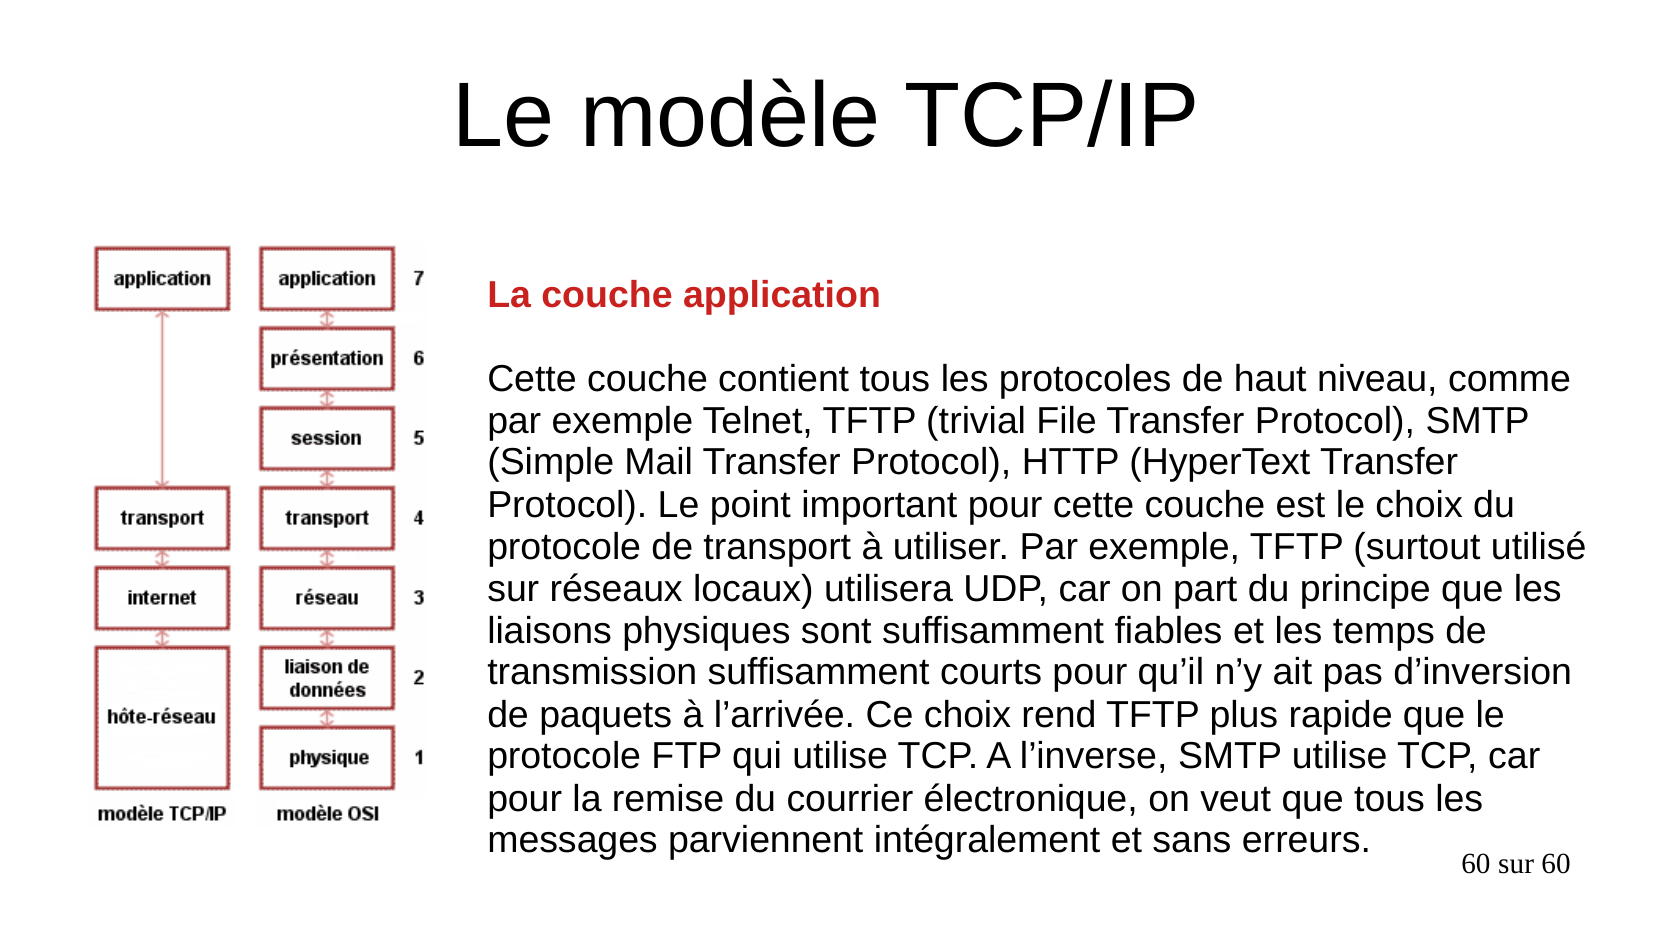

# Le modèle TCP/IP
La couche application
Cette couche contient tous les protocoles de haut niveau, comme par exemple Telnet, TFTP (trivial File Transfer Protocol), SMTP (Simple Mail Transfer Protocol), HTTP (HyperText Transfer Protocol). Le point important pour cette couche est le choix du protocole de transport à utiliser. Par exemple, TFTP (surtout utilisé sur réseaux locaux) utilisera UDP, car on part du principe que les liaisons physiques sont suffisamment fiables et les temps de transmission suffisamment courts pour qu’il n’y ait pas d’inversion de paquets à l’arrivée. Ce choix rend TFTP plus rapide que le protocole FTP qui utilise TCP. A l’inverse, SMTP utilise TCP, car pour la remise du courrier électronique, on veut que tous les messages parviennent intégralement et sans erreurs.
60